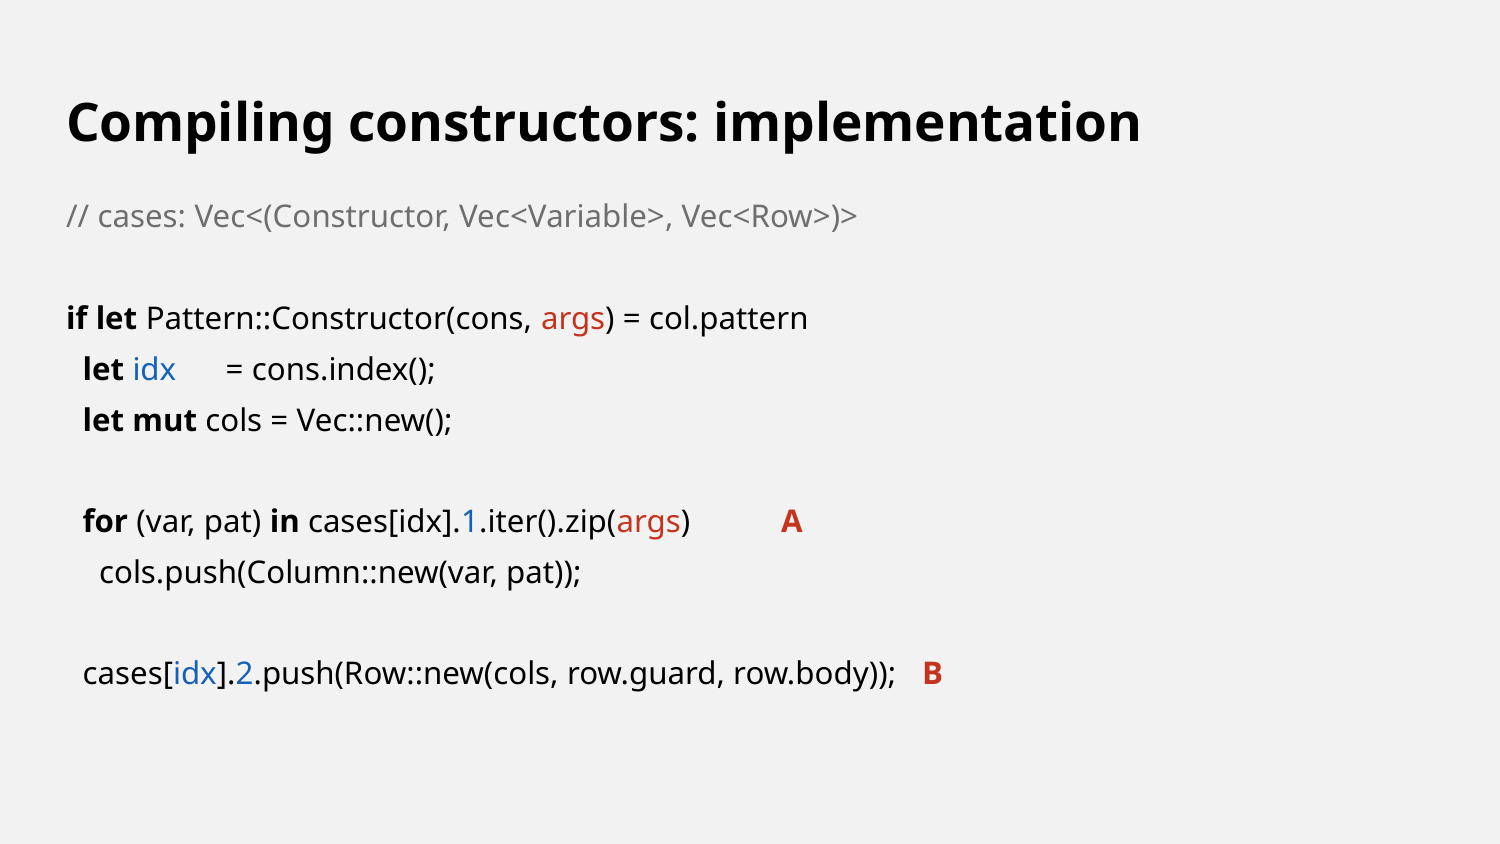

# Compiling constructors: implementation
// cases: Vec<(Constructor, Vec<Variable>, Vec<Row>)>
if let Pattern::Constructor(cons, args) = col.pattern
 let idx = cons.index();
 let mut cols = Vec::new();
 for (var, pat) in cases[idx].1.iter().zip(args) A
 cols.push(Column::new(var, pat));
 cases[idx].2.push(Row::new(cols, row.guard, row.body)); B